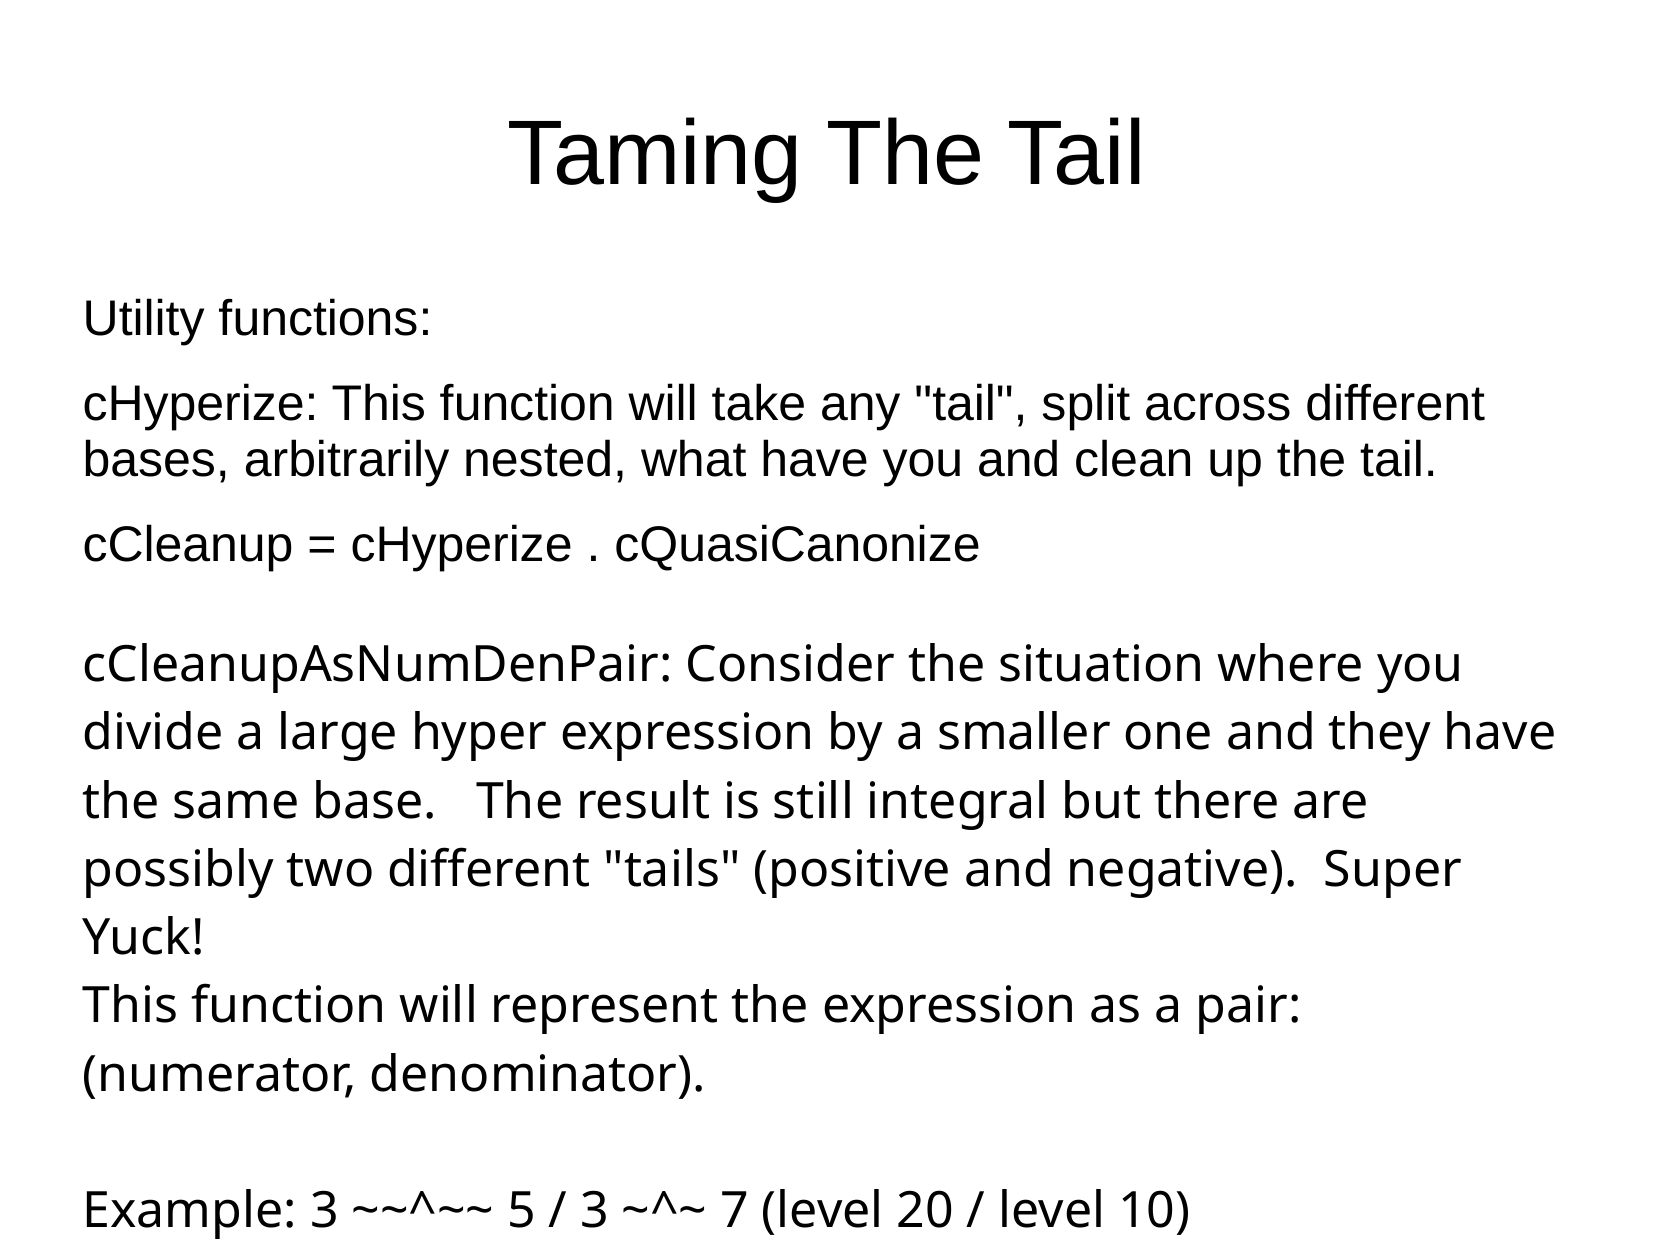

# Taming The Tail
Utility functions:
cHyperize: This function will take any "tail", split across different bases, arbitrarily nested, what have you and clean up the tail.
cCleanup = cHyperize . cQuasiCanonize
cCleanupAsNumDenPair: Consider the situation where you divide a large hyper expression by a smaller one and they have the same base. The result is still integral but there are possibly two different "tails" (positive and negative). Super Yuck!
This function will represent the expression as a pair: (numerator, denominator).
Example: 3 ~~^~~ 5 / 3 ~^~ 7 (level 20 / level 10)